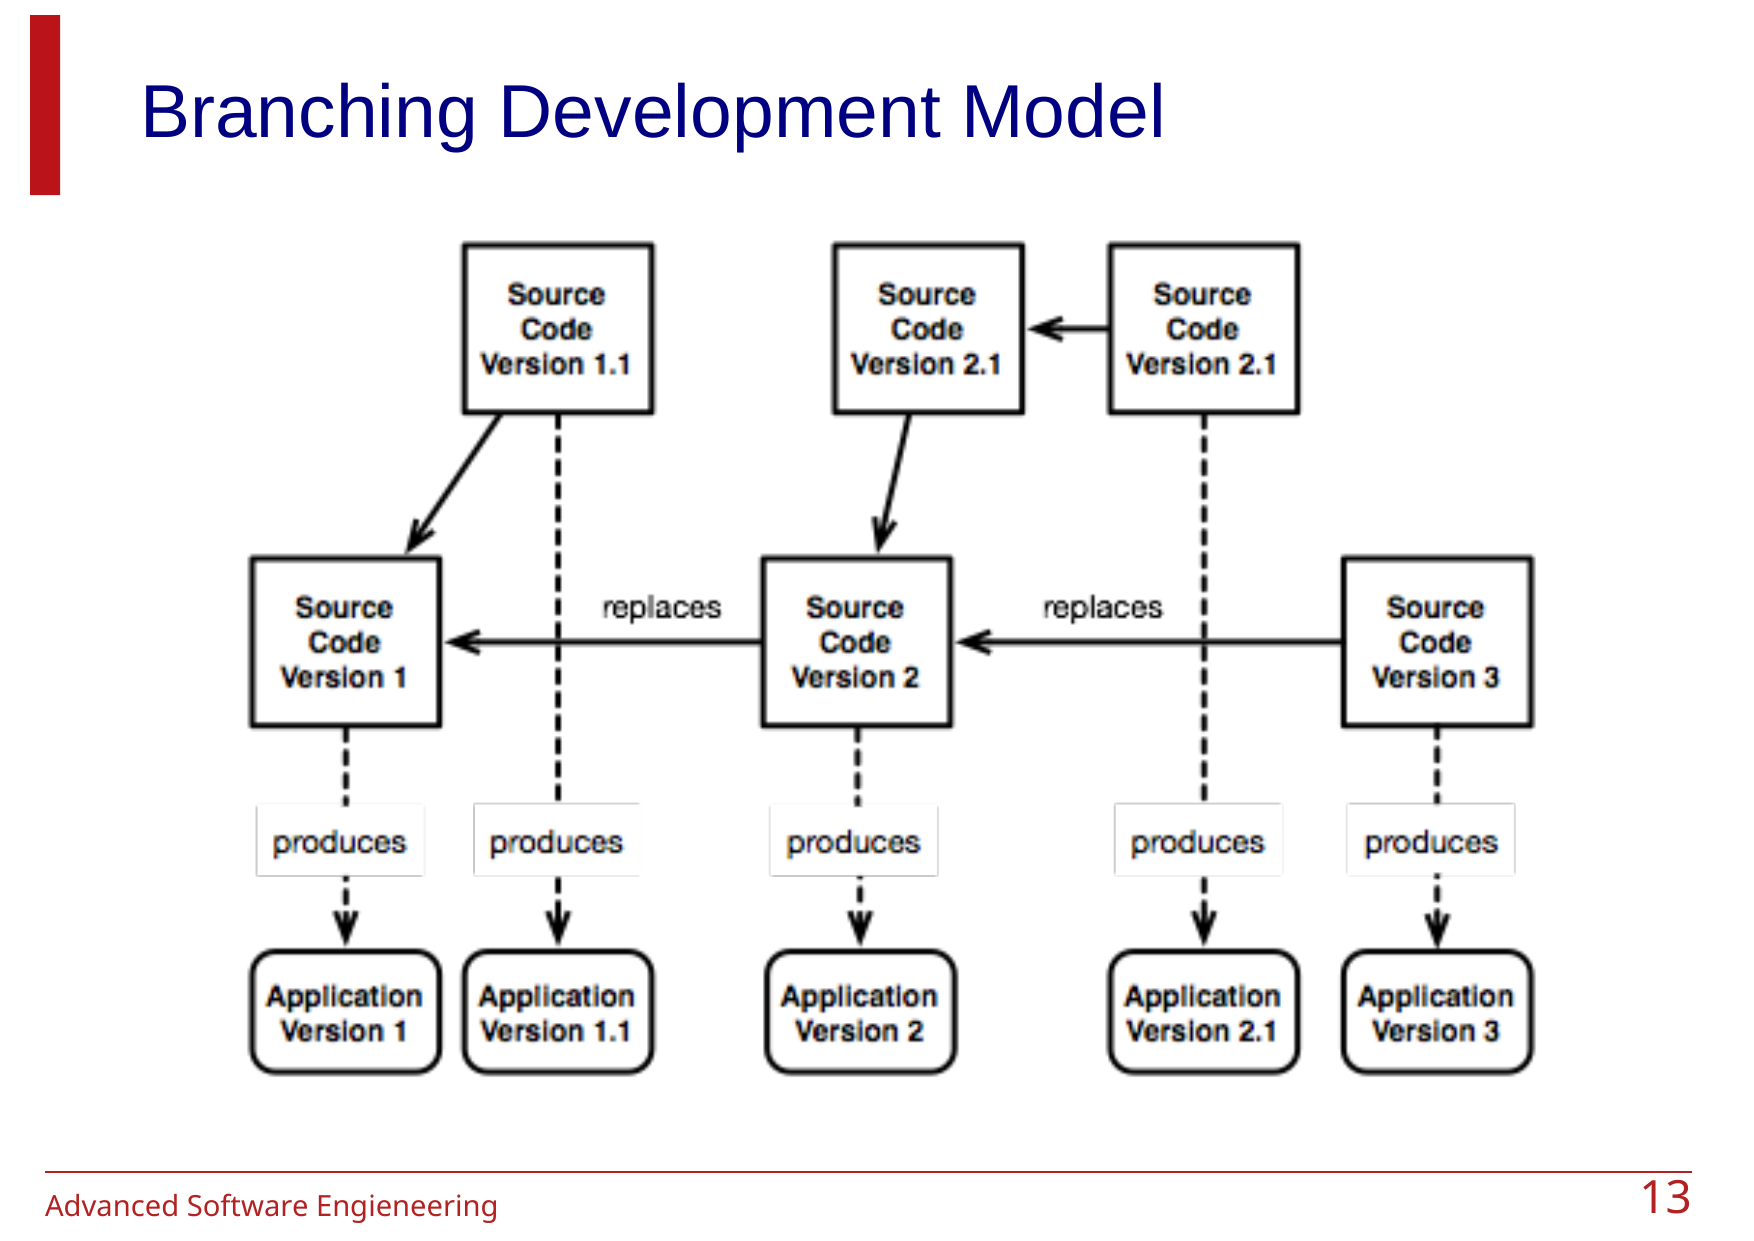

# Branching Development Model
13
Advanced Software Engieneering